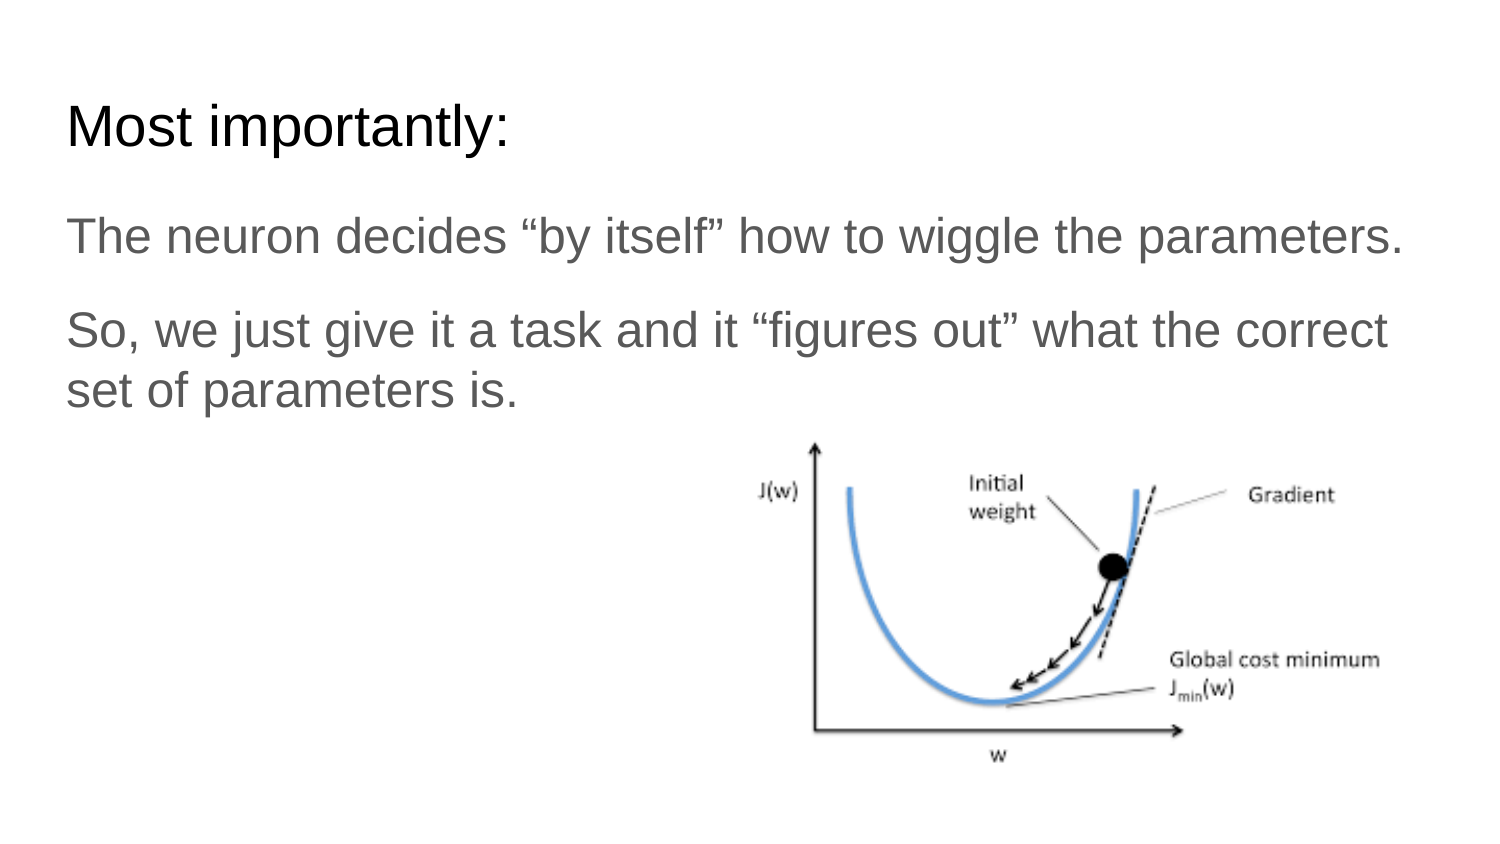

# Most importantly:
The neuron decides “by itself” how to wiggle the parameters.
So, we just give it a task and it “figures out” what the correct set of parameters is.